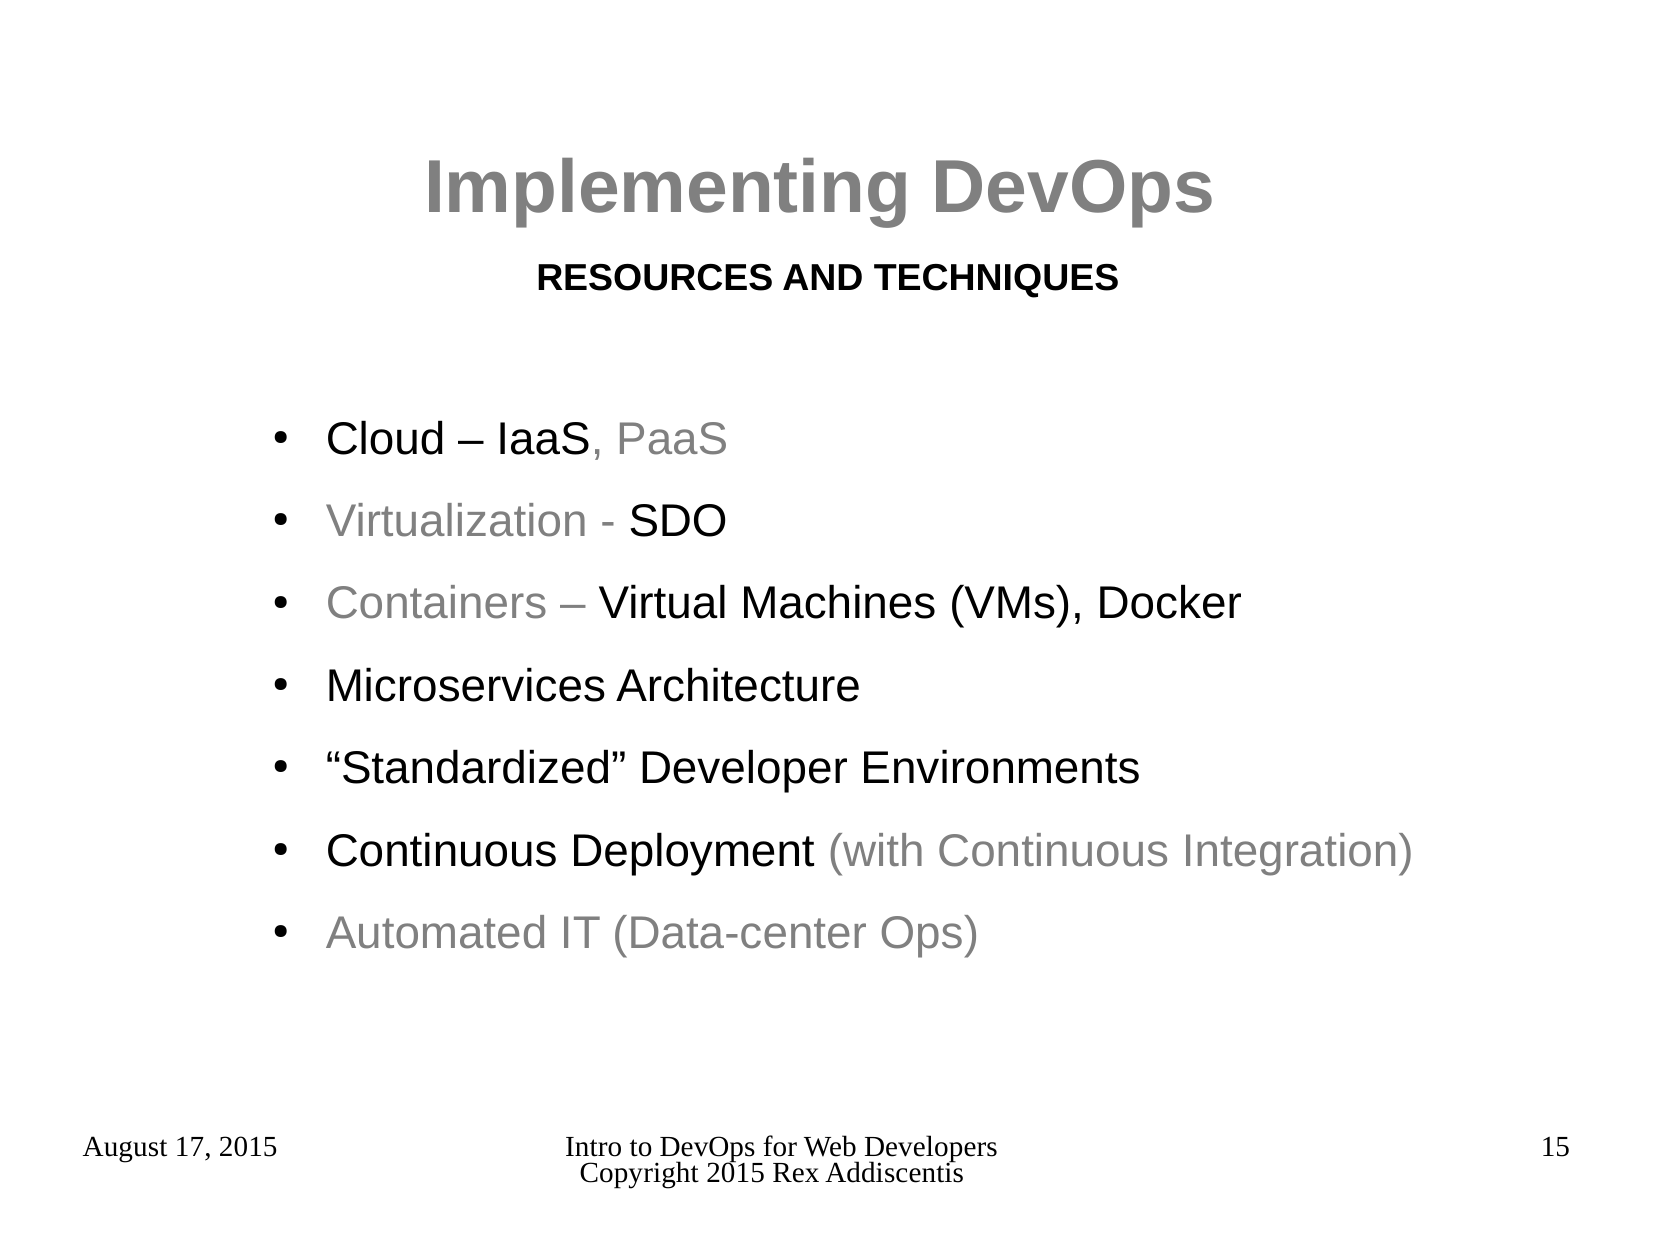

# Implementing DevOps RESOURCES AND TECHNIQUES
Cloud – IaaS, PaaS
Virtualization - SDO
Containers – Virtual Machines (VMs), Docker
Microservices Architecture
“Standardized” Developer Environments
Continuous Deployment (with Continuous Integration)
Automated IT (Data-center Ops)
August 17, 2015
Intro to DevOps for Web Developers Copyright 2015 Rex Addiscentis
15